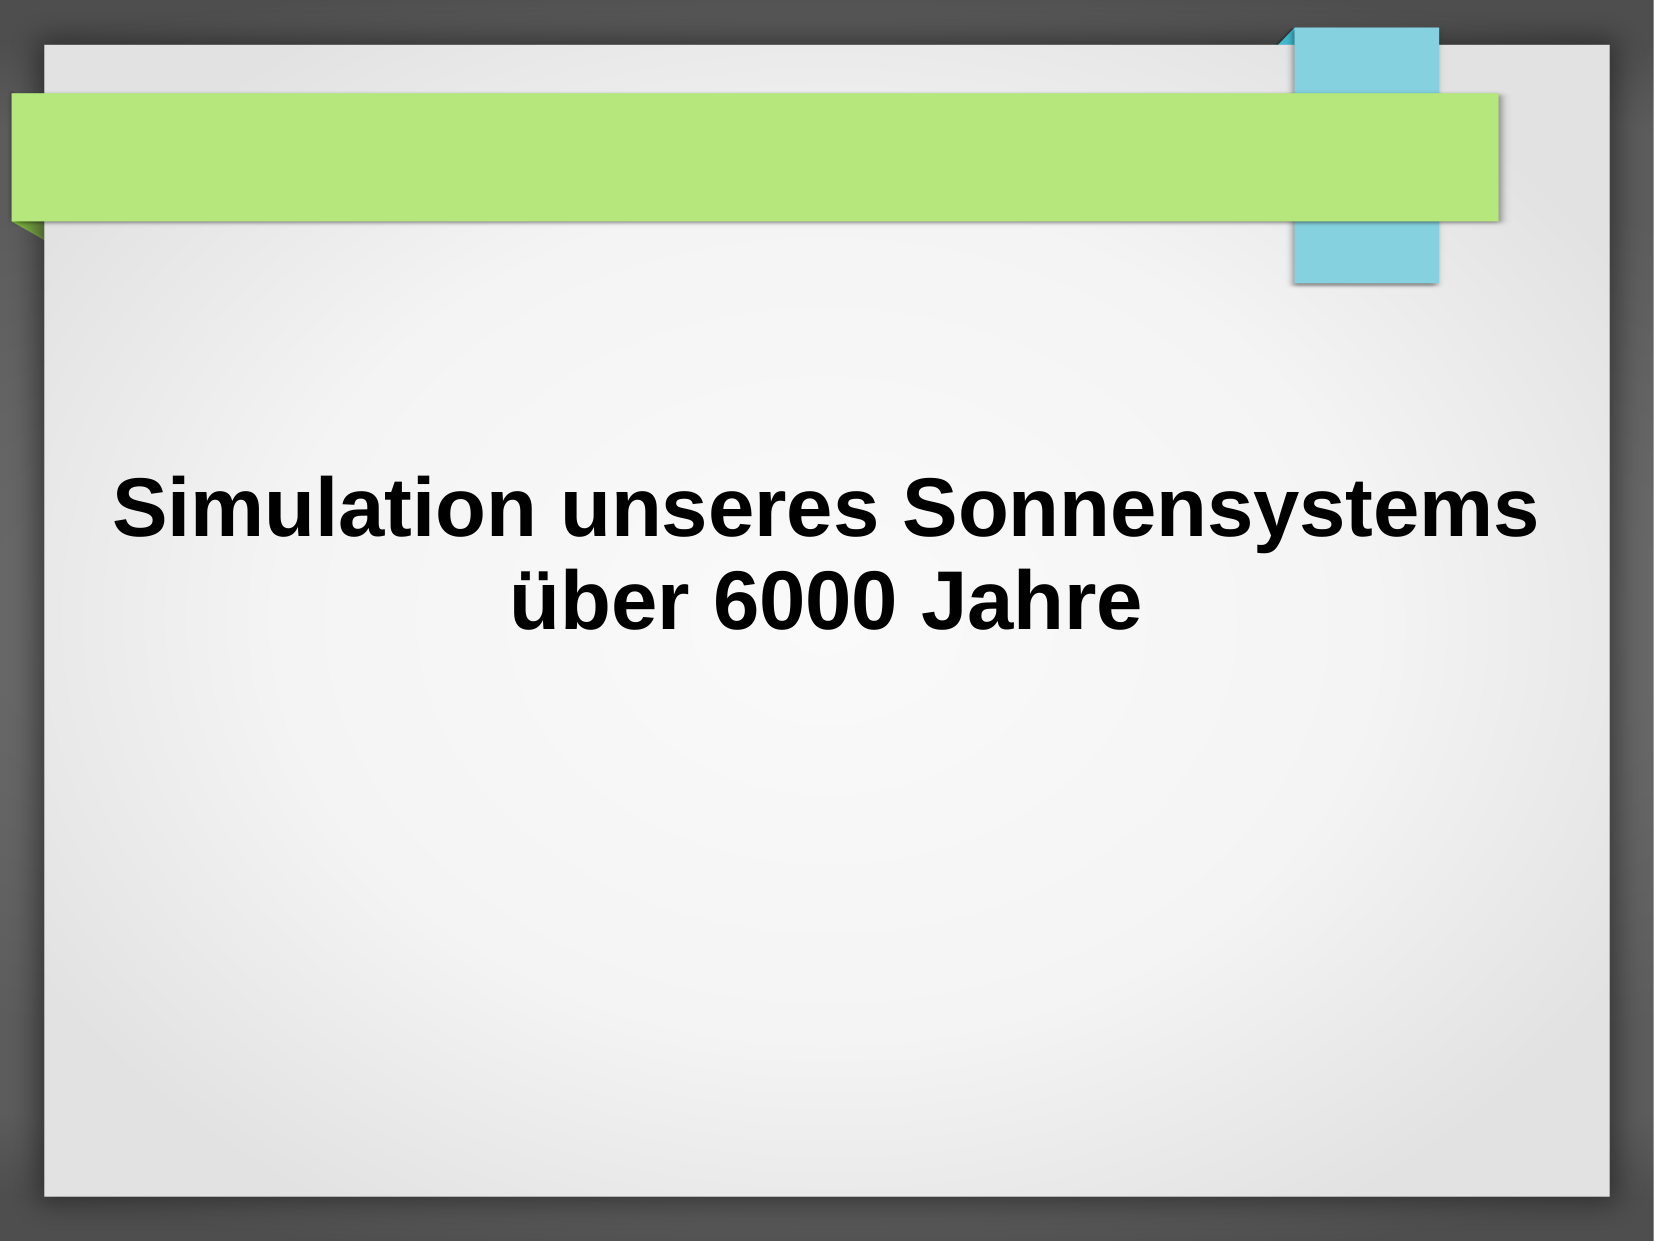

# Simulation unseres Sonnensystems über 6000 Jahre